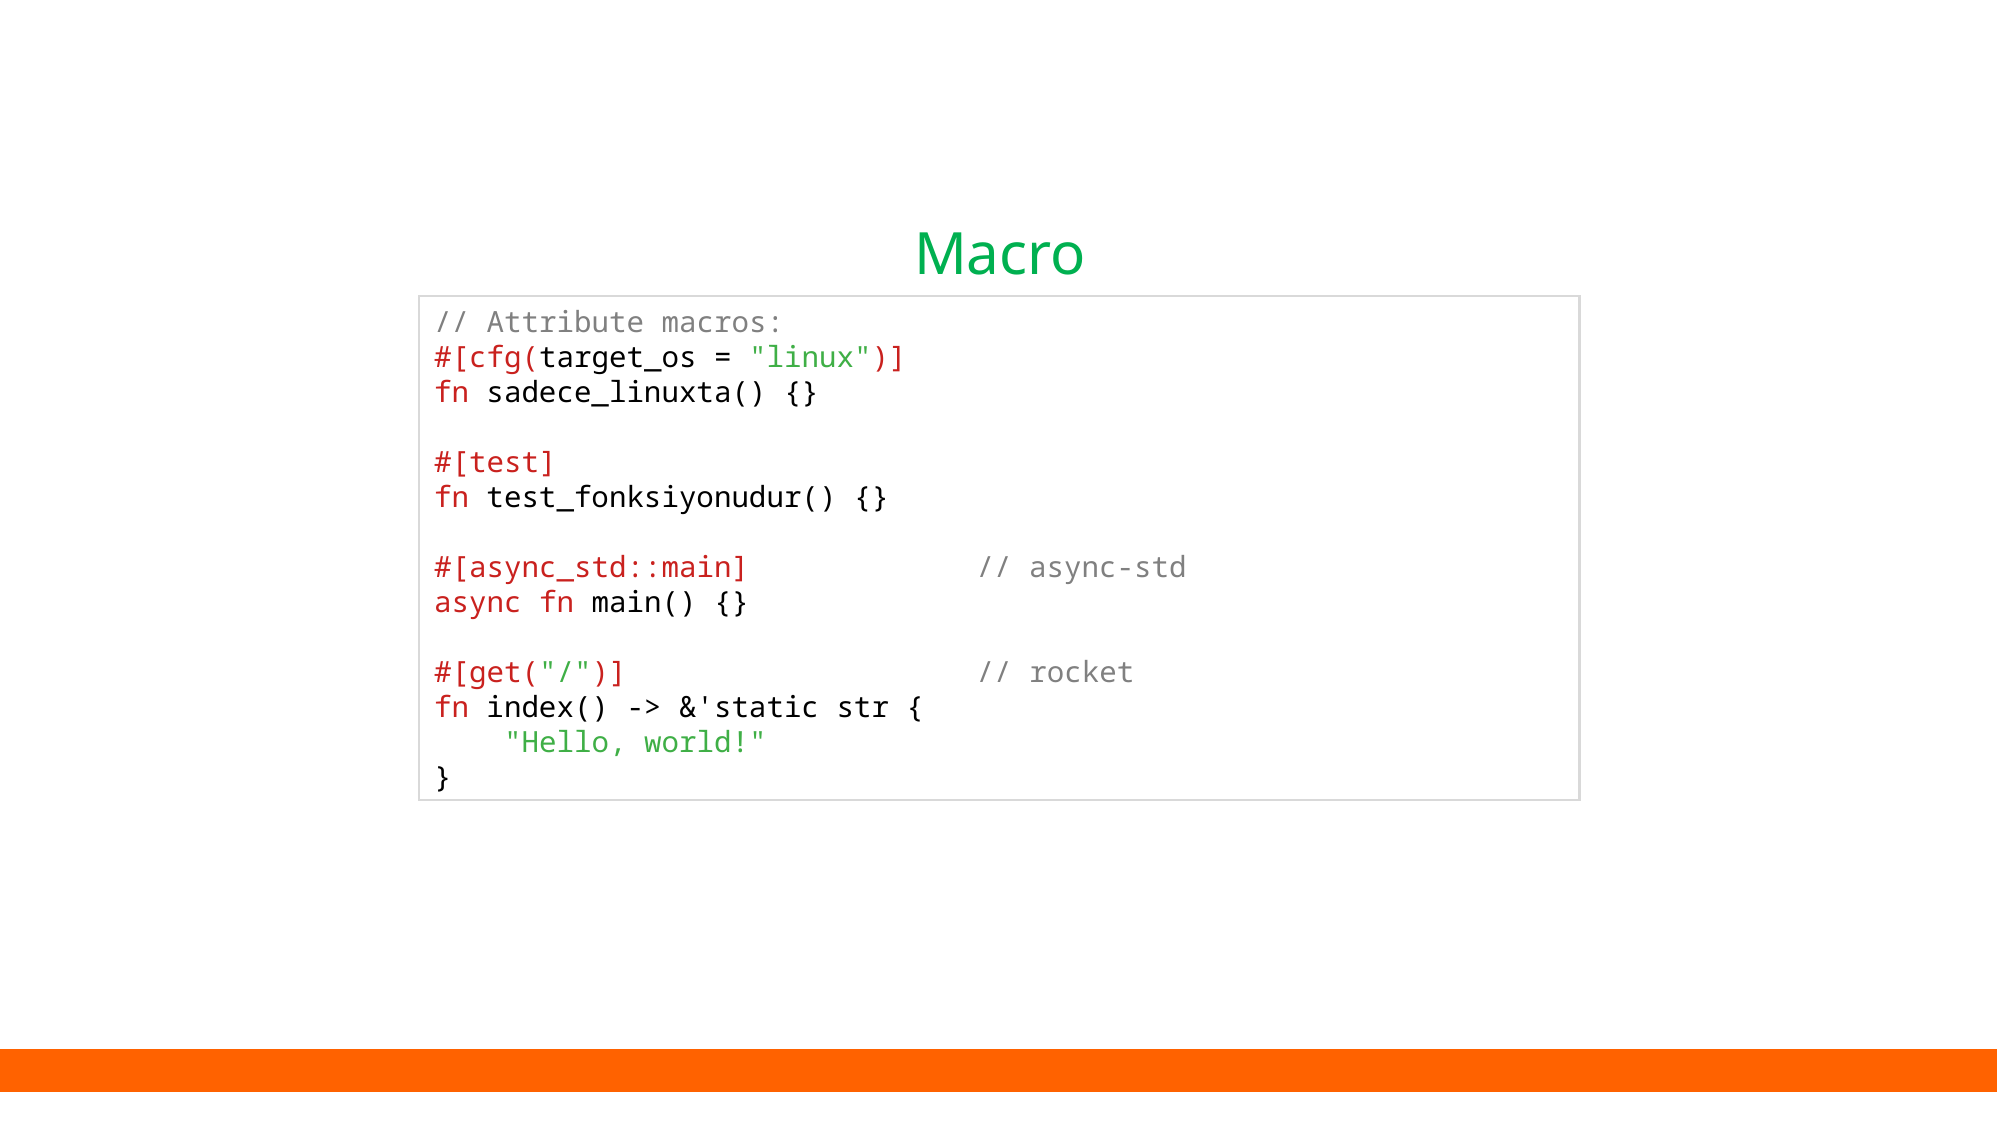

# Macro
// Attribute macros:
#[cfg(target_os = "linux")]
fn sadece_linuxta() {}
#[test]
fn test_fonksiyonudur() {}
#[async_std::main] // async-std
async fn main() {}
#[get("/")] // rocket
fn index() -> &'static str {
 "Hello, world!"
}